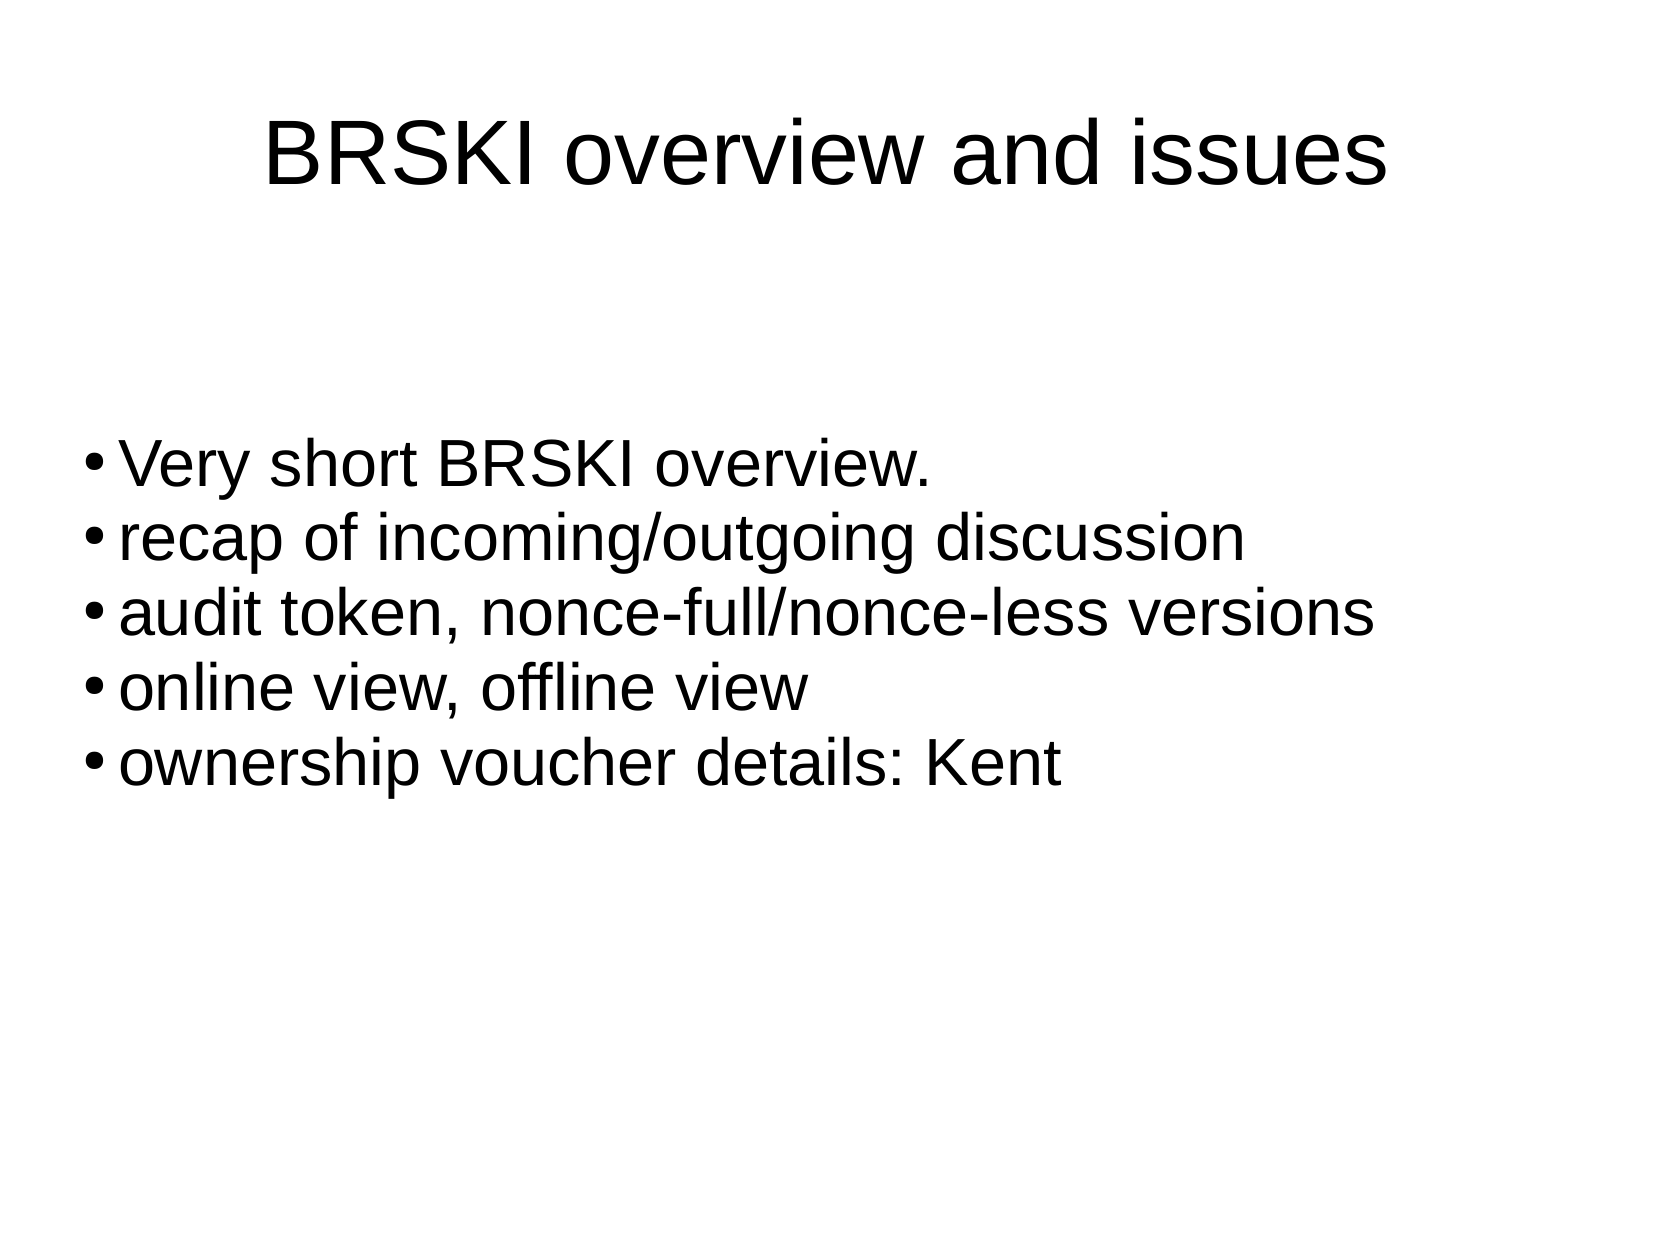

# BRSKI overview and issues
Very short BRSKI overview.
recap of incoming/outgoing discussion
audit token, nonce-full/nonce-less versions
online view, offline view
ownership voucher details: Kent